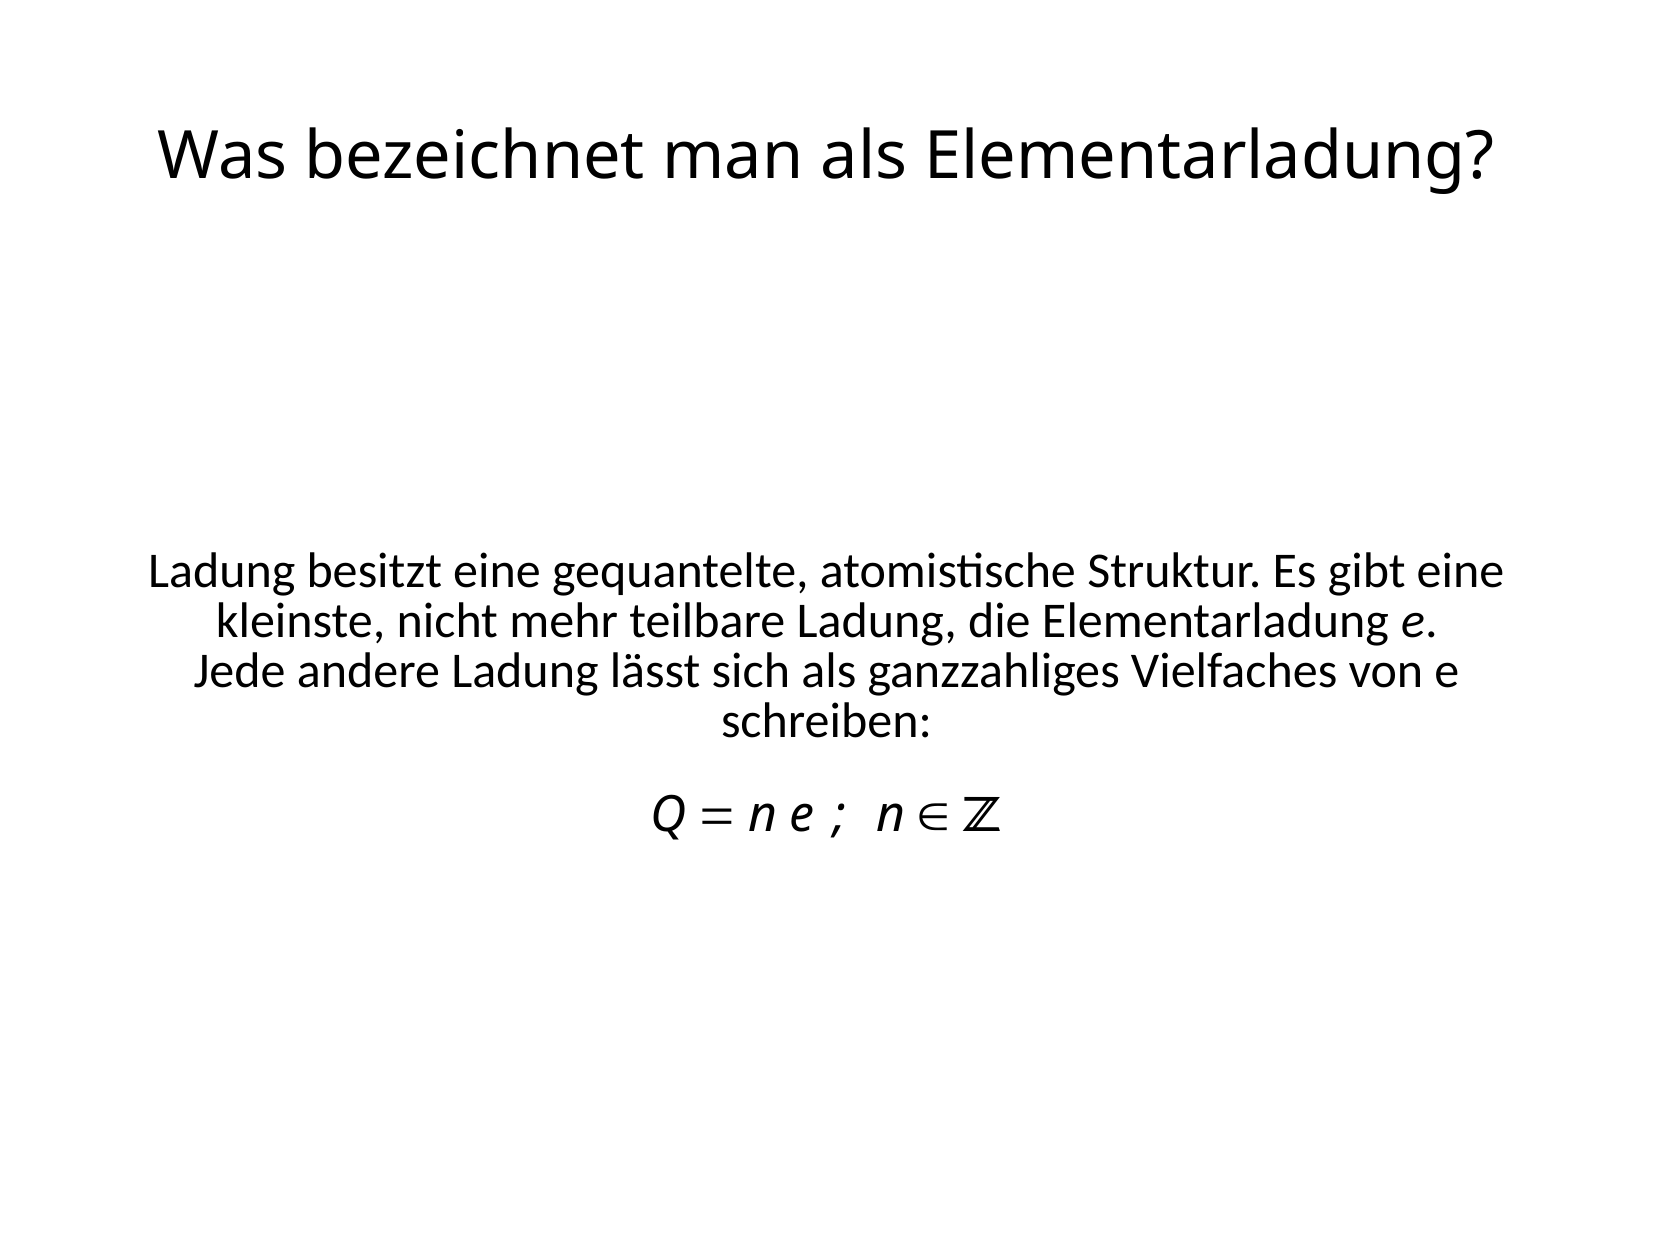

# Was bezeichnet man als Elementarladung?
Ladung besitzt eine gequantelte, atomistische Struktur. Es gibt eine kleinste, nicht mehr teilbare Ladung, die Elementarladung e.
Jede andere Ladung lässt sich als ganzzahliges Vielfaches von e schreiben: